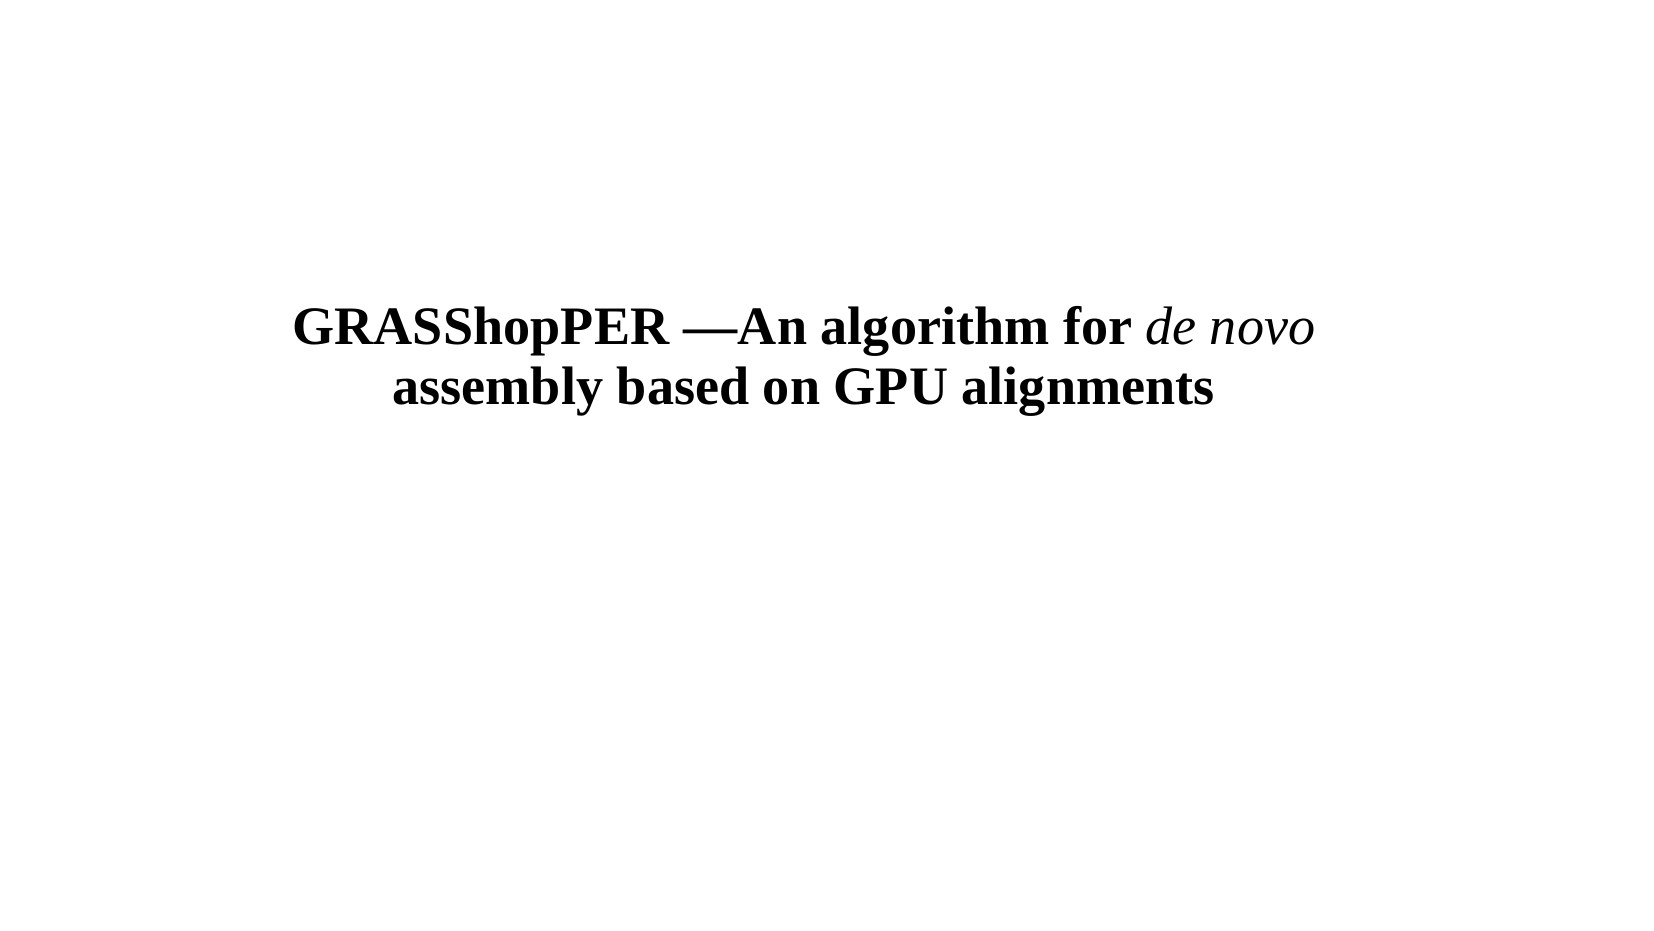

# GRASShopPER —An algorithm for de novo assembly based on GPU alignments